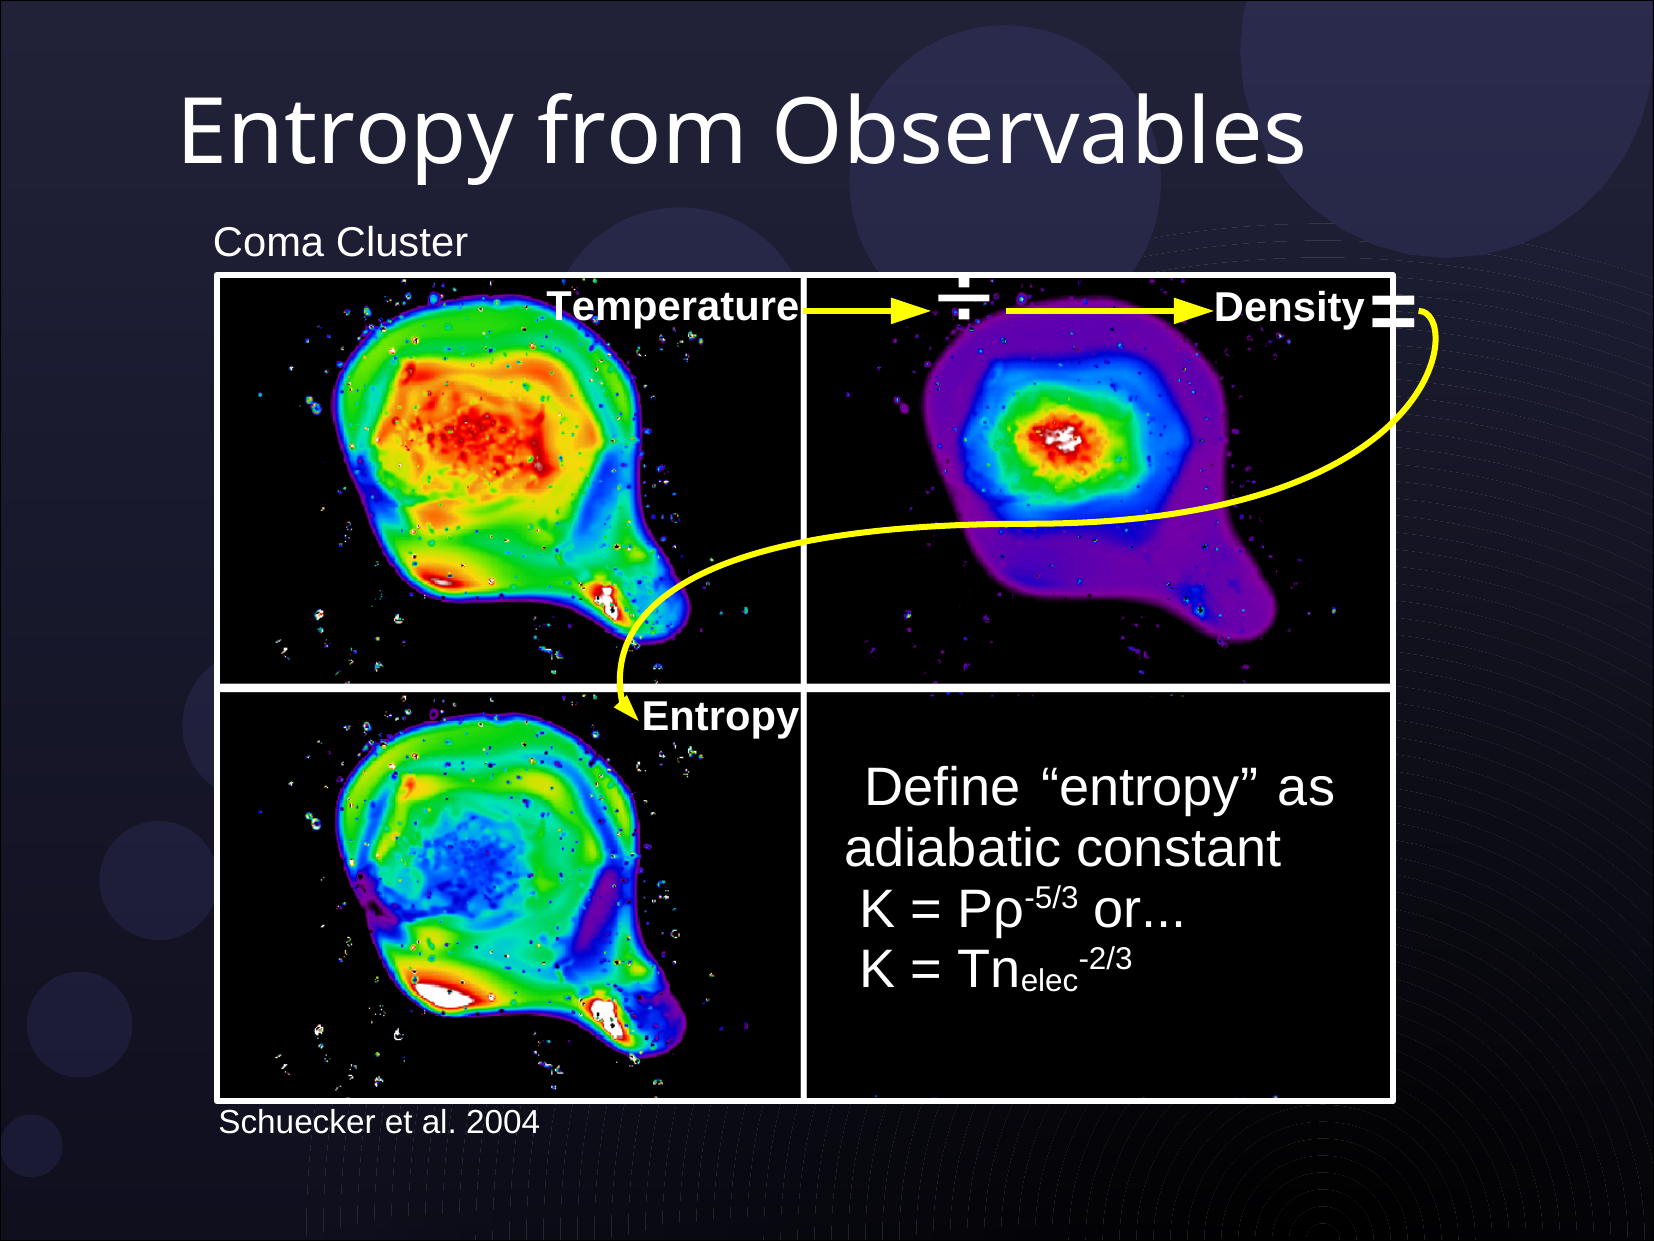

Entropy from Observables
Coma Cluster
÷
=
Temperature
Density
Entropy
 Define “entropy” as adiabatic constant
 K = Pρ-5/3 or...
 K = Tnelec-2/3
Schuecker et al. 2004